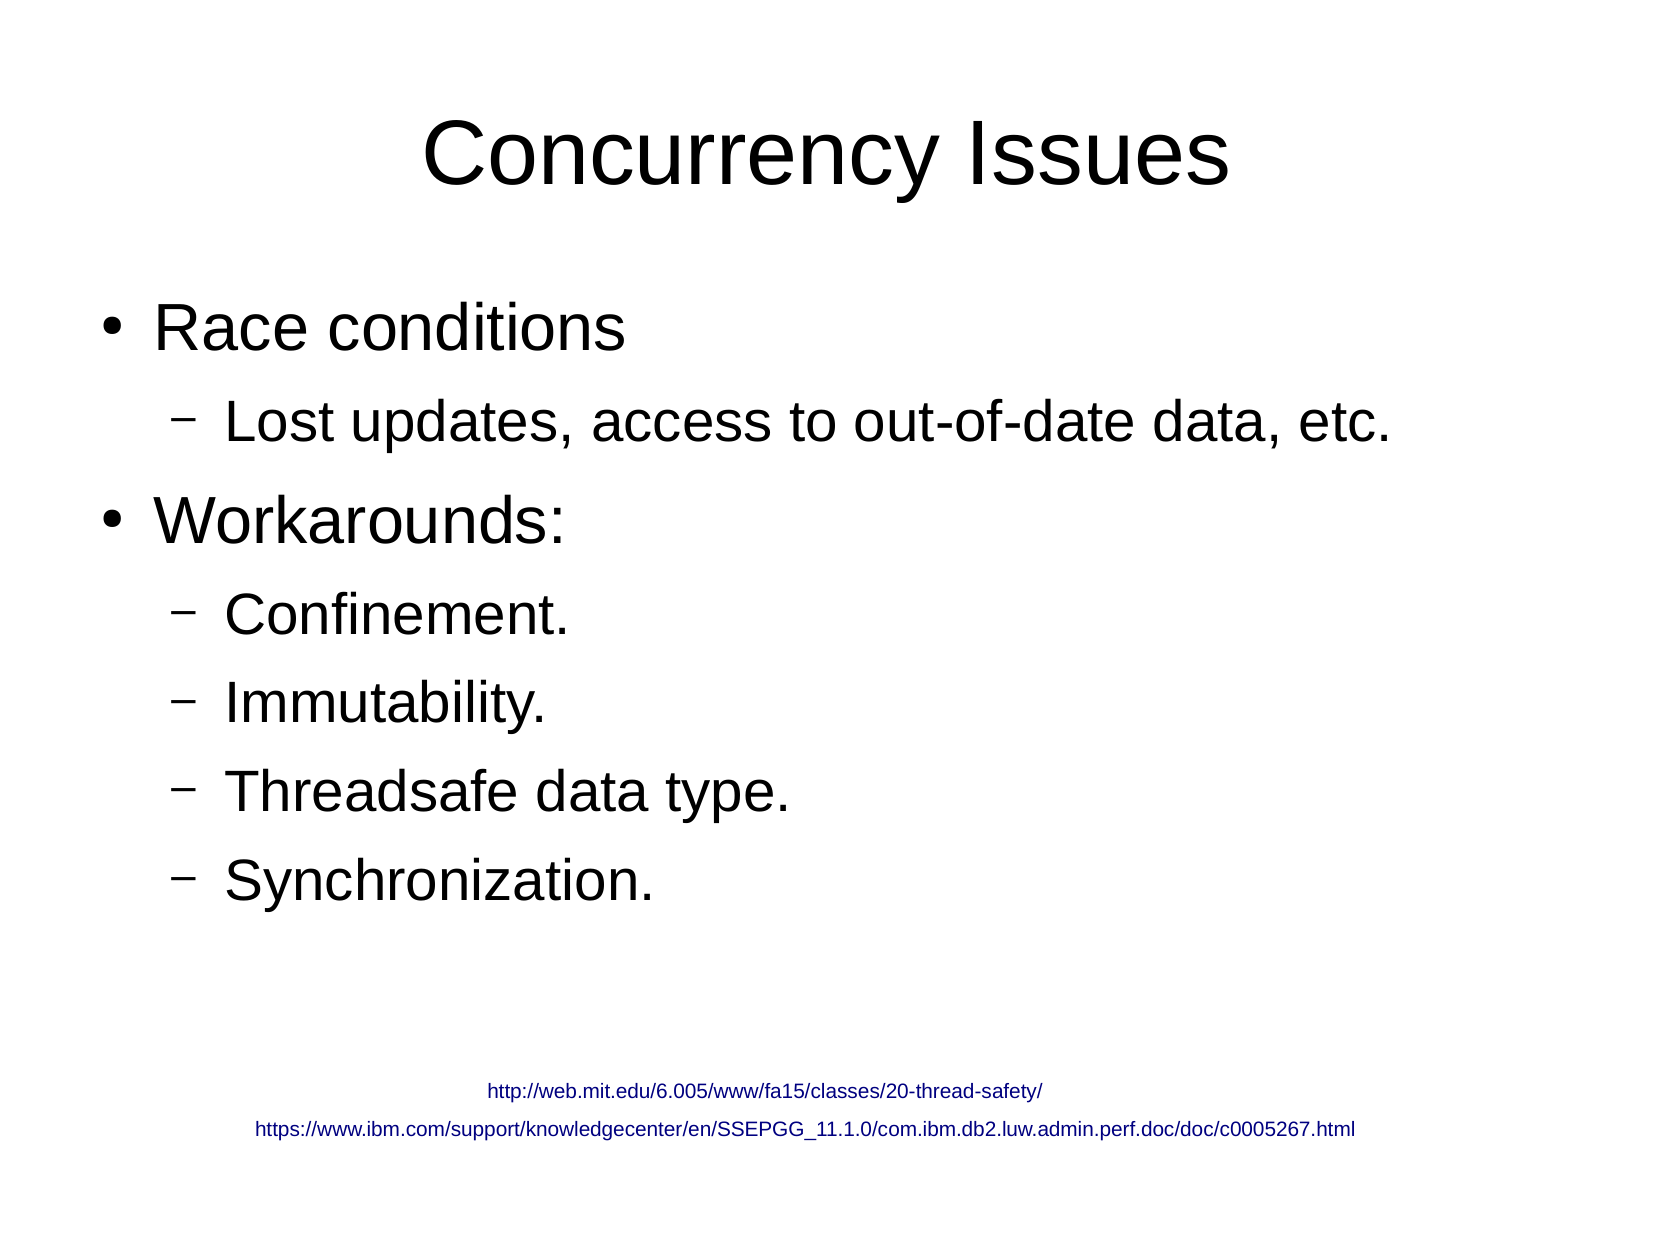

# Concurrency Issues
Race conditions
Lost updates, access to out-of-date data, etc.
Workarounds:
Confinement.
Immutability.
Threadsafe data type.
Synchronization.
http://web.mit.edu/6.005/www/fa15/classes/20-thread-safety/
https://www.ibm.com/support/knowledgecenter/en/SSEPGG_11.1.0/com.ibm.db2.luw.admin.perf.doc/doc/c0005267.html